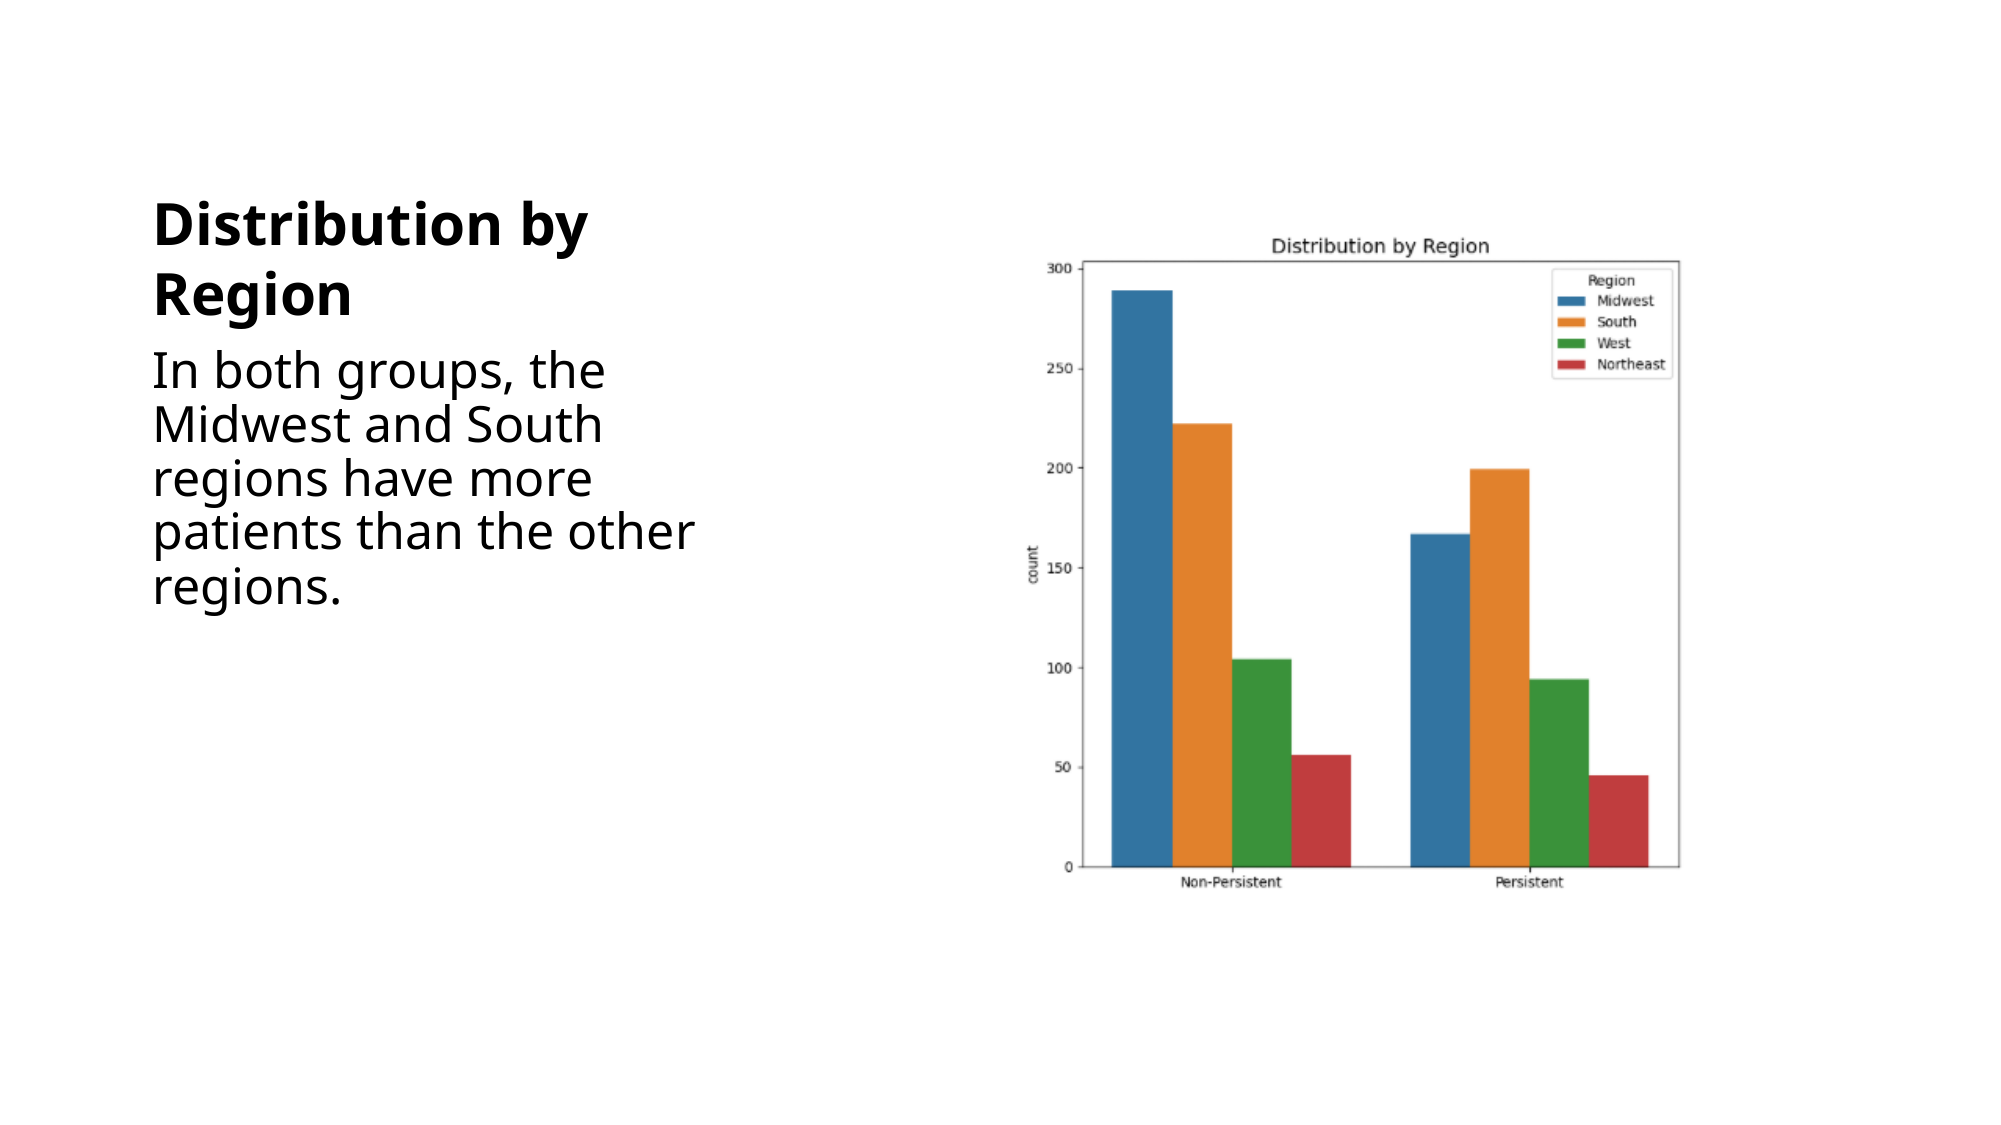

# Distribution by Region
In both groups, the Midwest and South regions have more patients than the other regions.